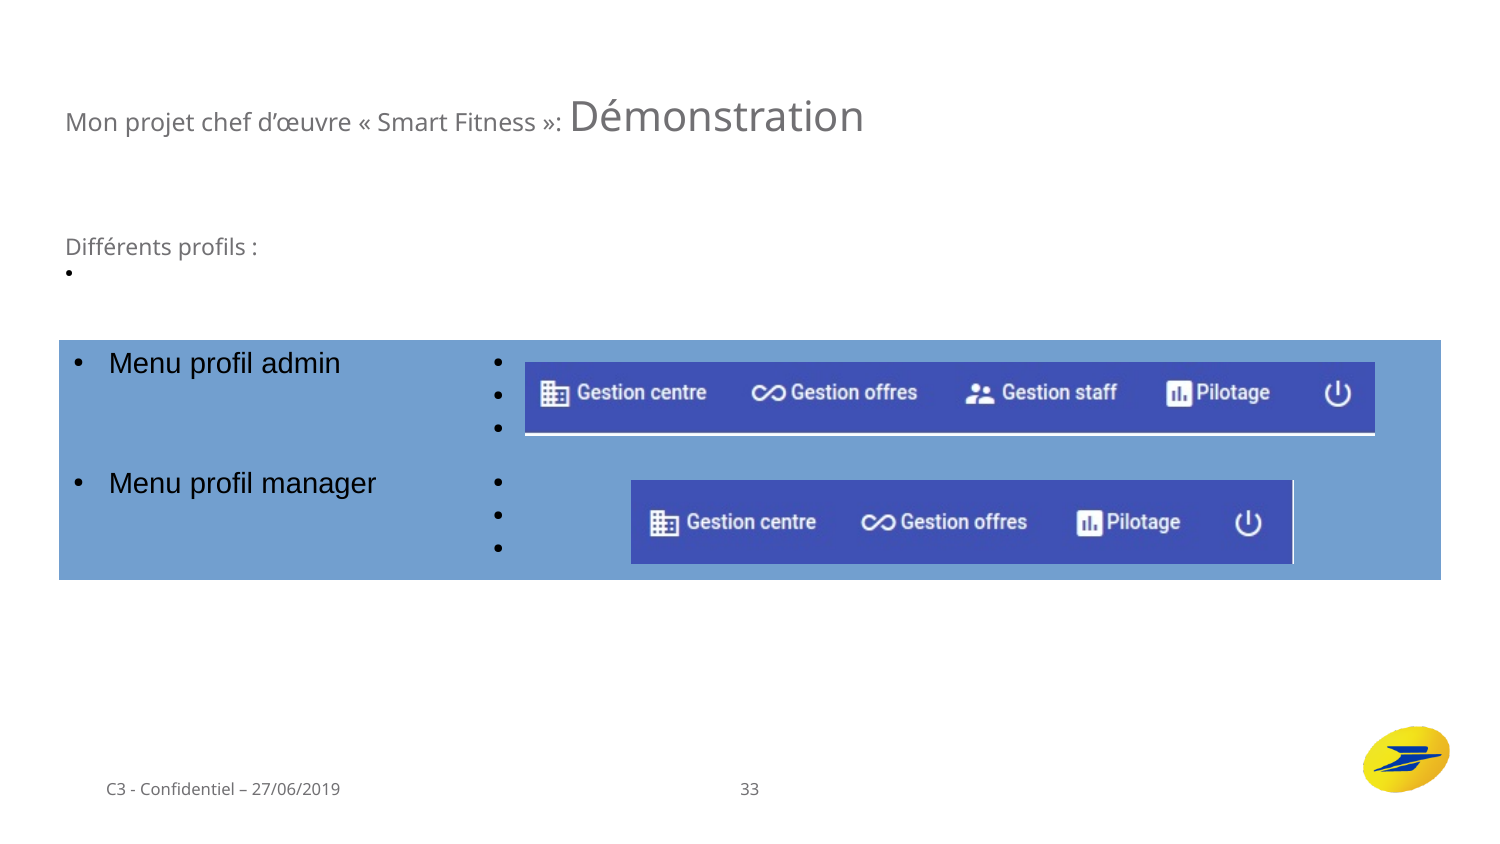

Mon projet chef d’œuvre « Smart Fitness »: Démonstration
# Différents profils :
| Menu profil admin | |
| --- | --- |
| Menu profil manager | |